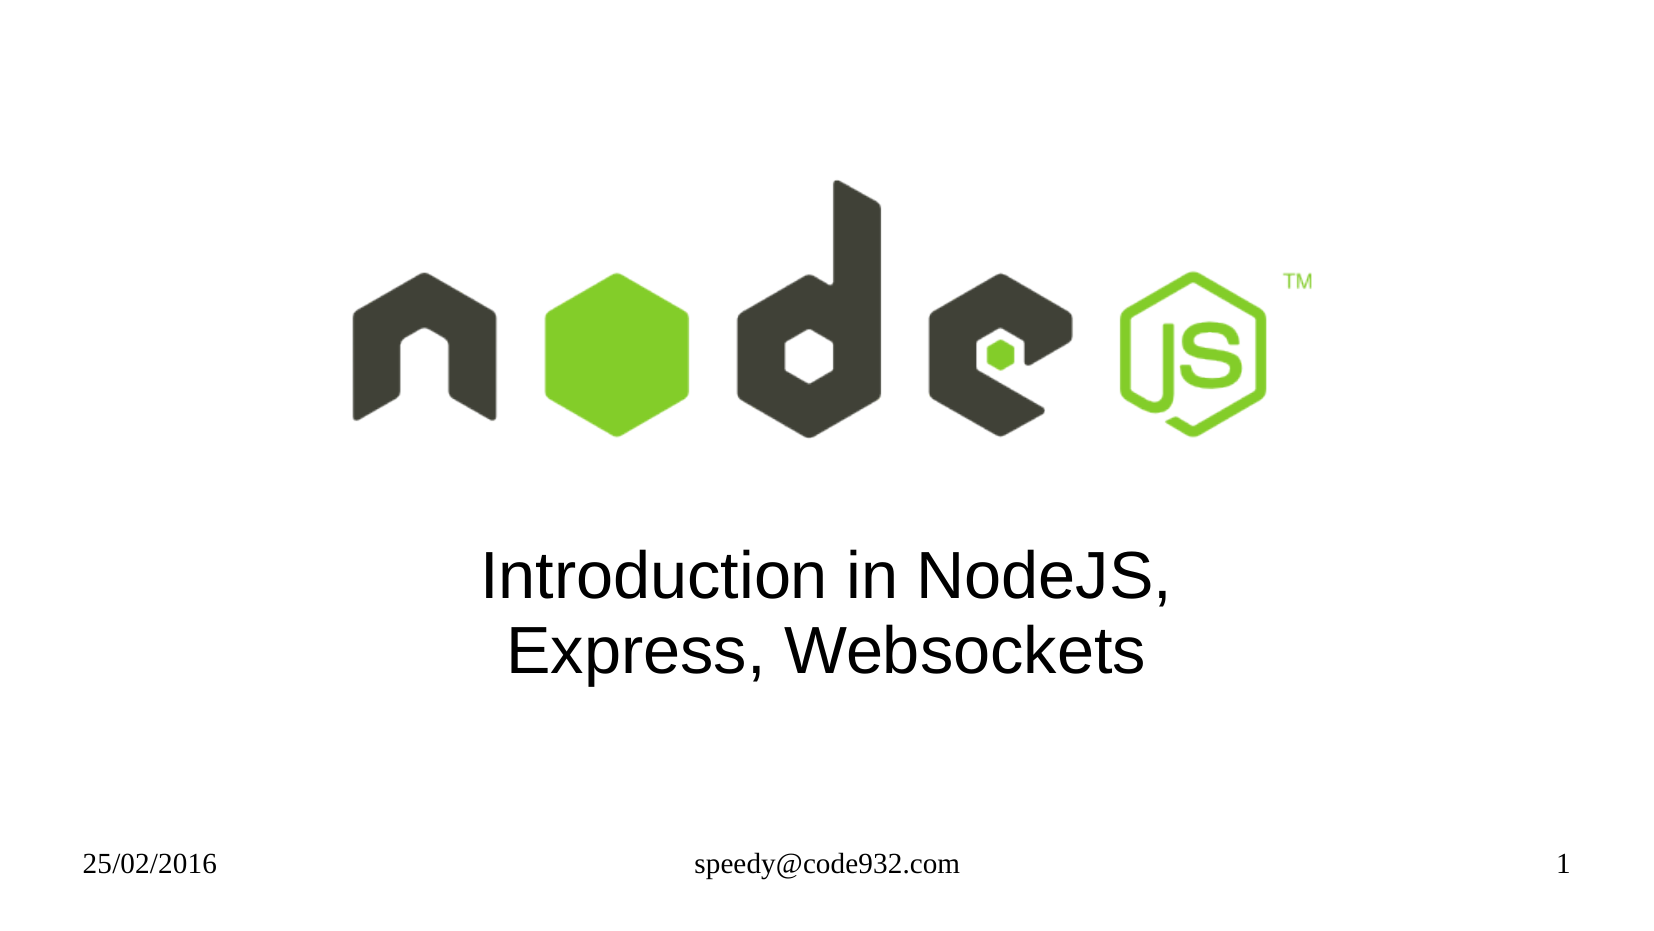

Introduction in NodeJS, Express, Websockets
25/02/2016
speedy@code932.com
1